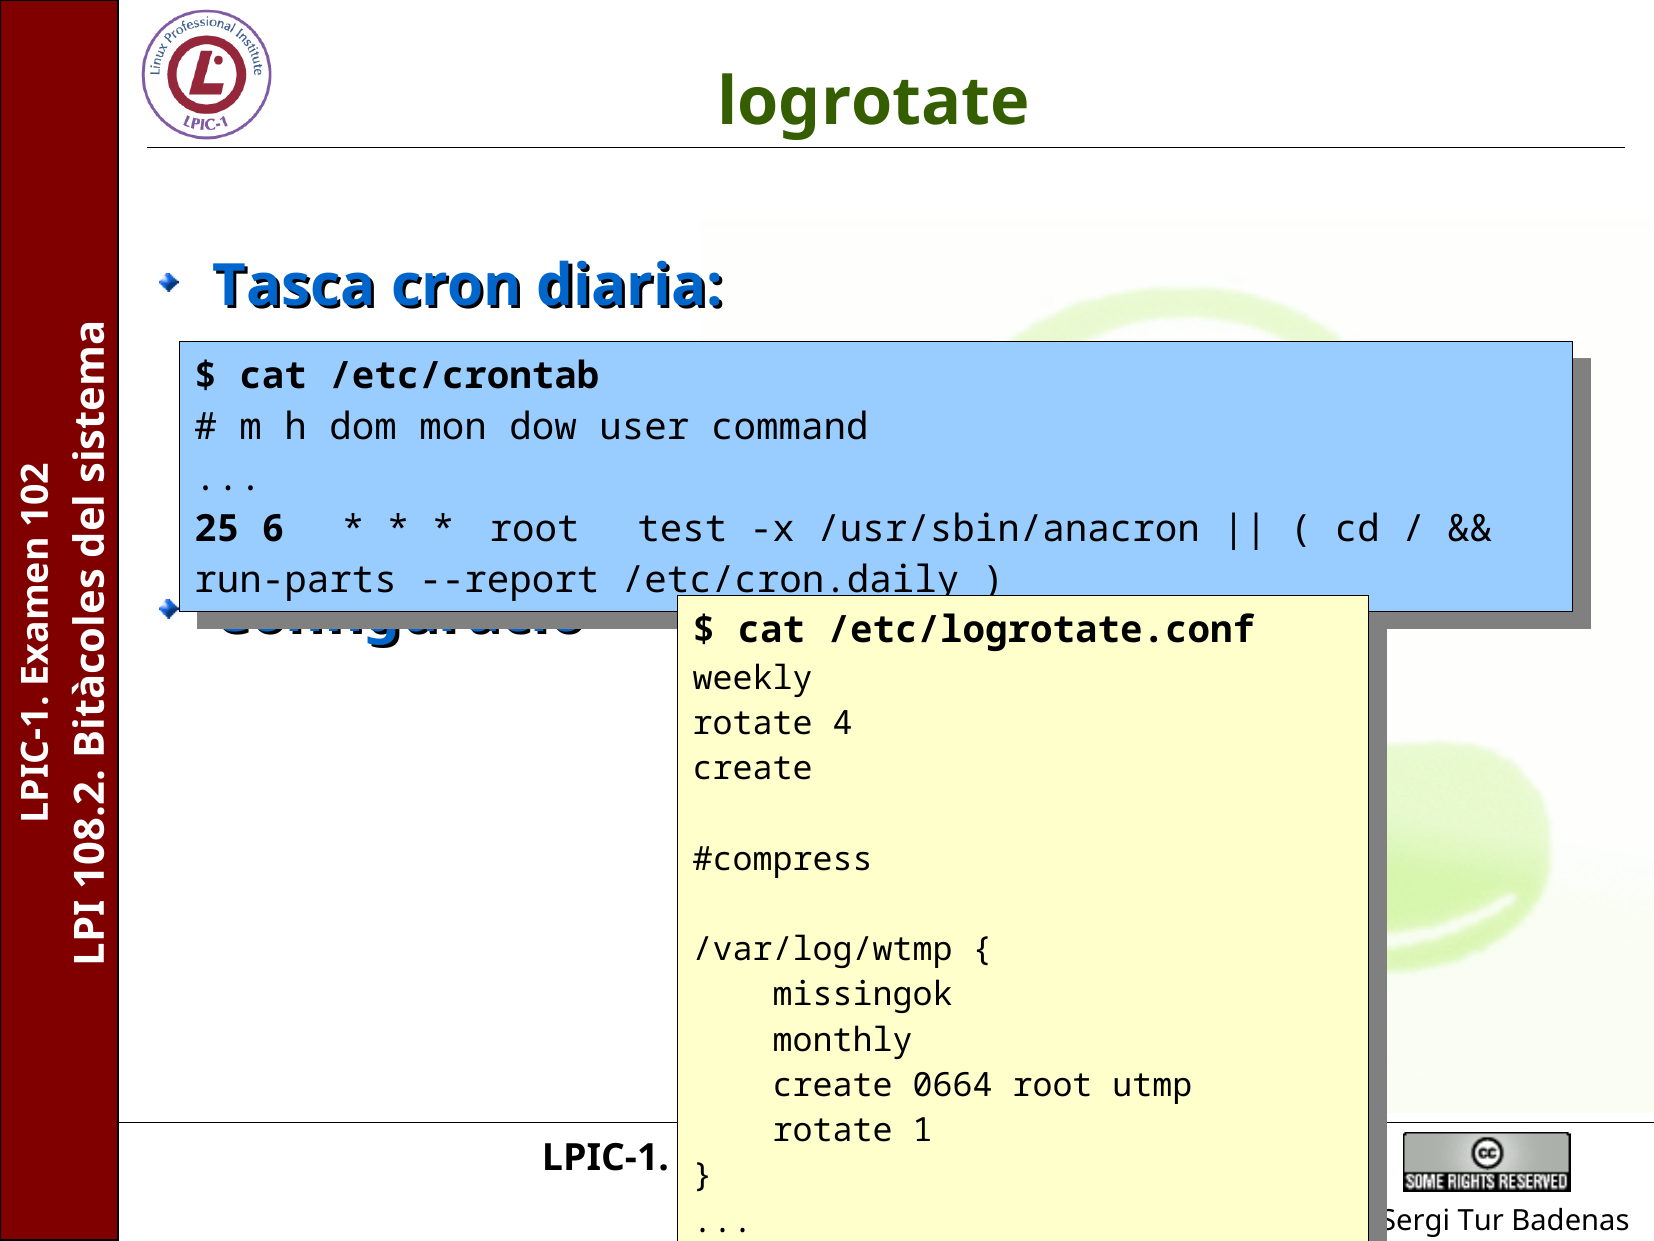

# logrotate
Tasca cron diaria:
Configuració
$ cat /etc/crontab
# m h dom mon dow user	command
...
25 6	* * *	root	test -x /usr/sbin/anacron || ( cd / && run-parts --report /etc/cron.daily )
$ cat /etc/logrotate.conf
weekly
rotate 4
create
#compress
/var/log/wtmp {
 missingok
 monthly
 create 0664 root utmp
 rotate 1
}
...